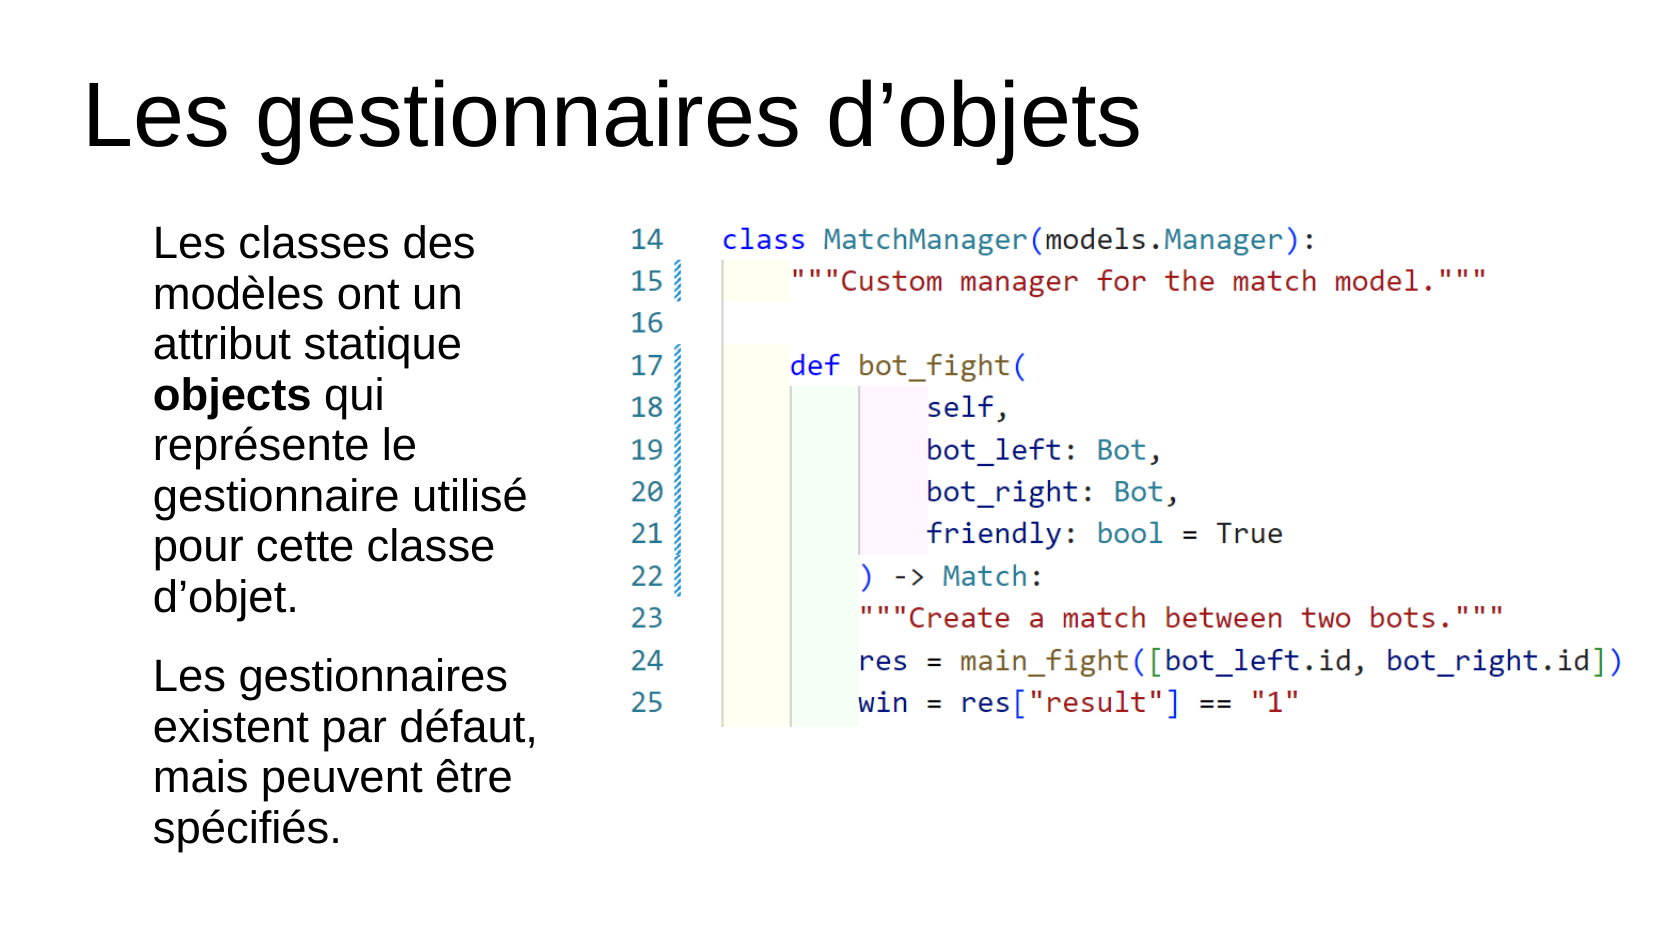

# Les gestionnaires d’objets
Les classes des modèles ont un attribut statique objects qui représente le gestionnaire utilisé pour cette classe d’objet.
Les gestionnaires existent par défaut, mais peuvent être spécifiés.